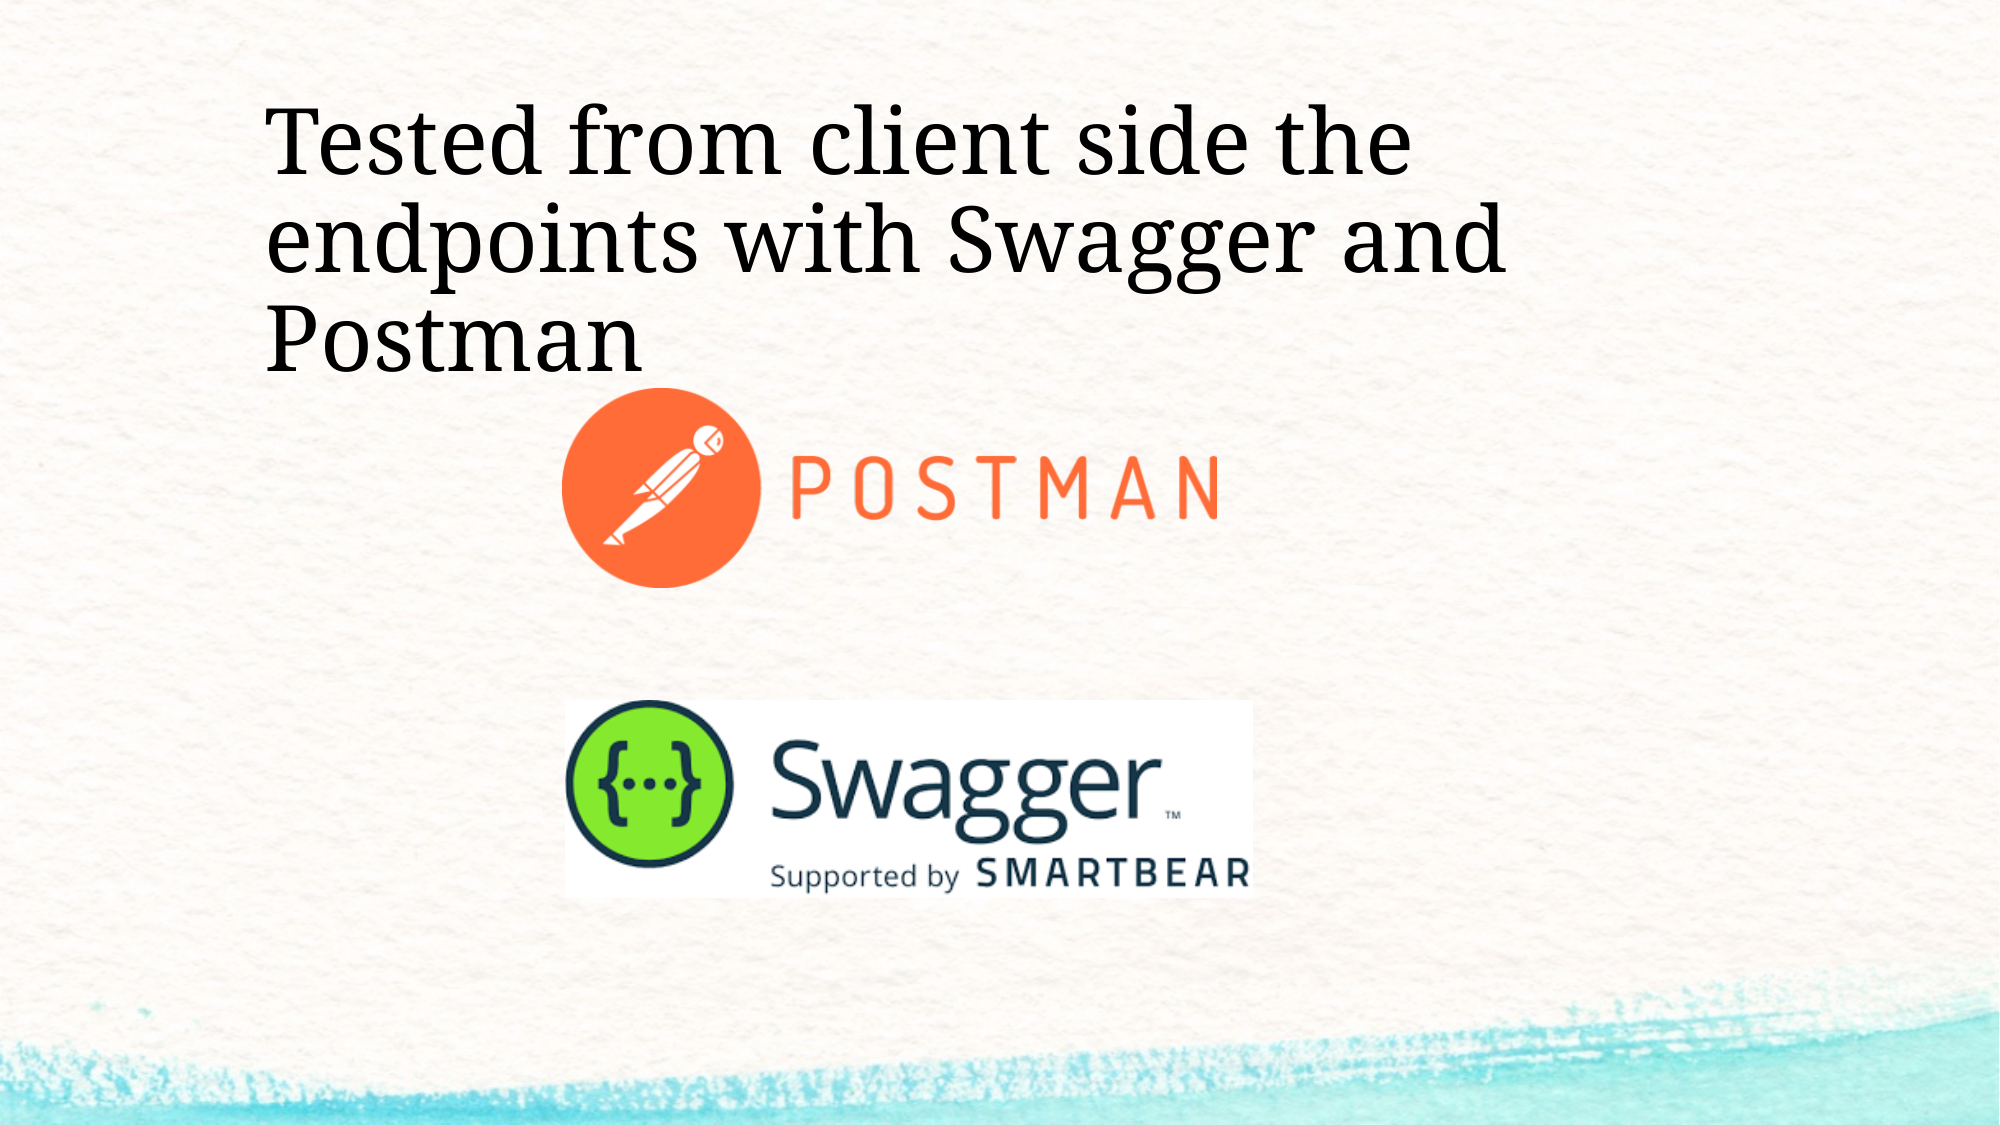

# Tested from client side the endpoints with Swagger and Postman